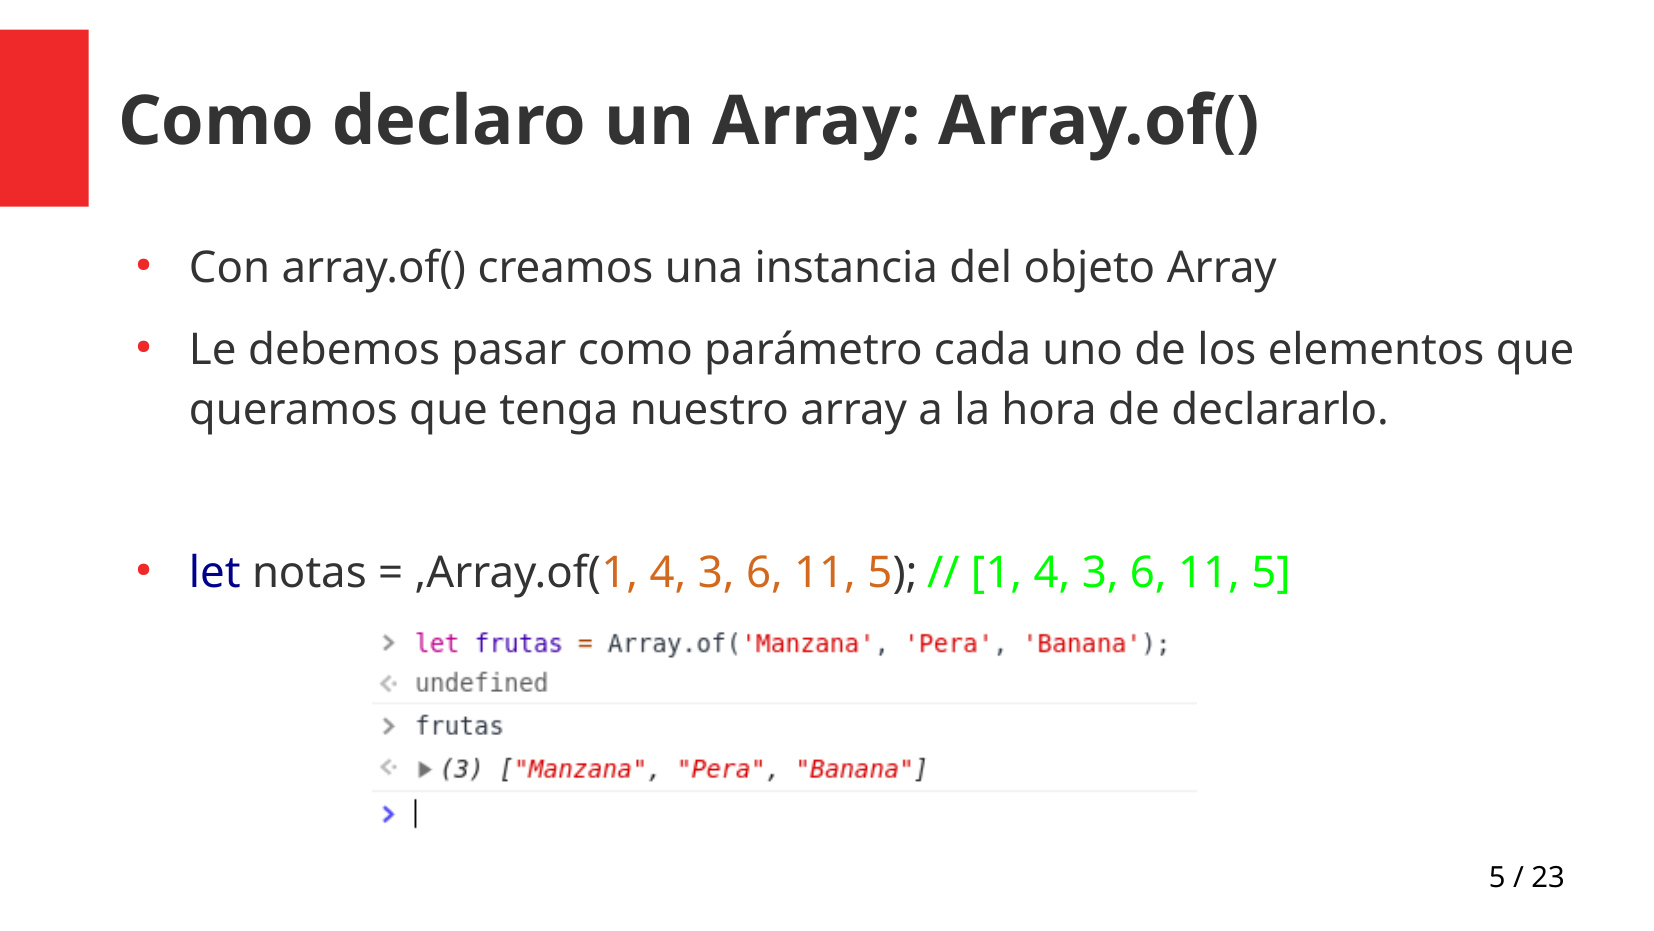

# Como declaro un Array: Array.of()
Con array.of() creamos una instancia del objeto Array
Le debemos pasar como parámetro cada uno de los elementos que queramos que tenga nuestro array a la hora de declararlo.
let notas = ,Array.of(1, 4, 3, 6, 11, 5);	// [1, 4, 3, 6, 11, 5]
5